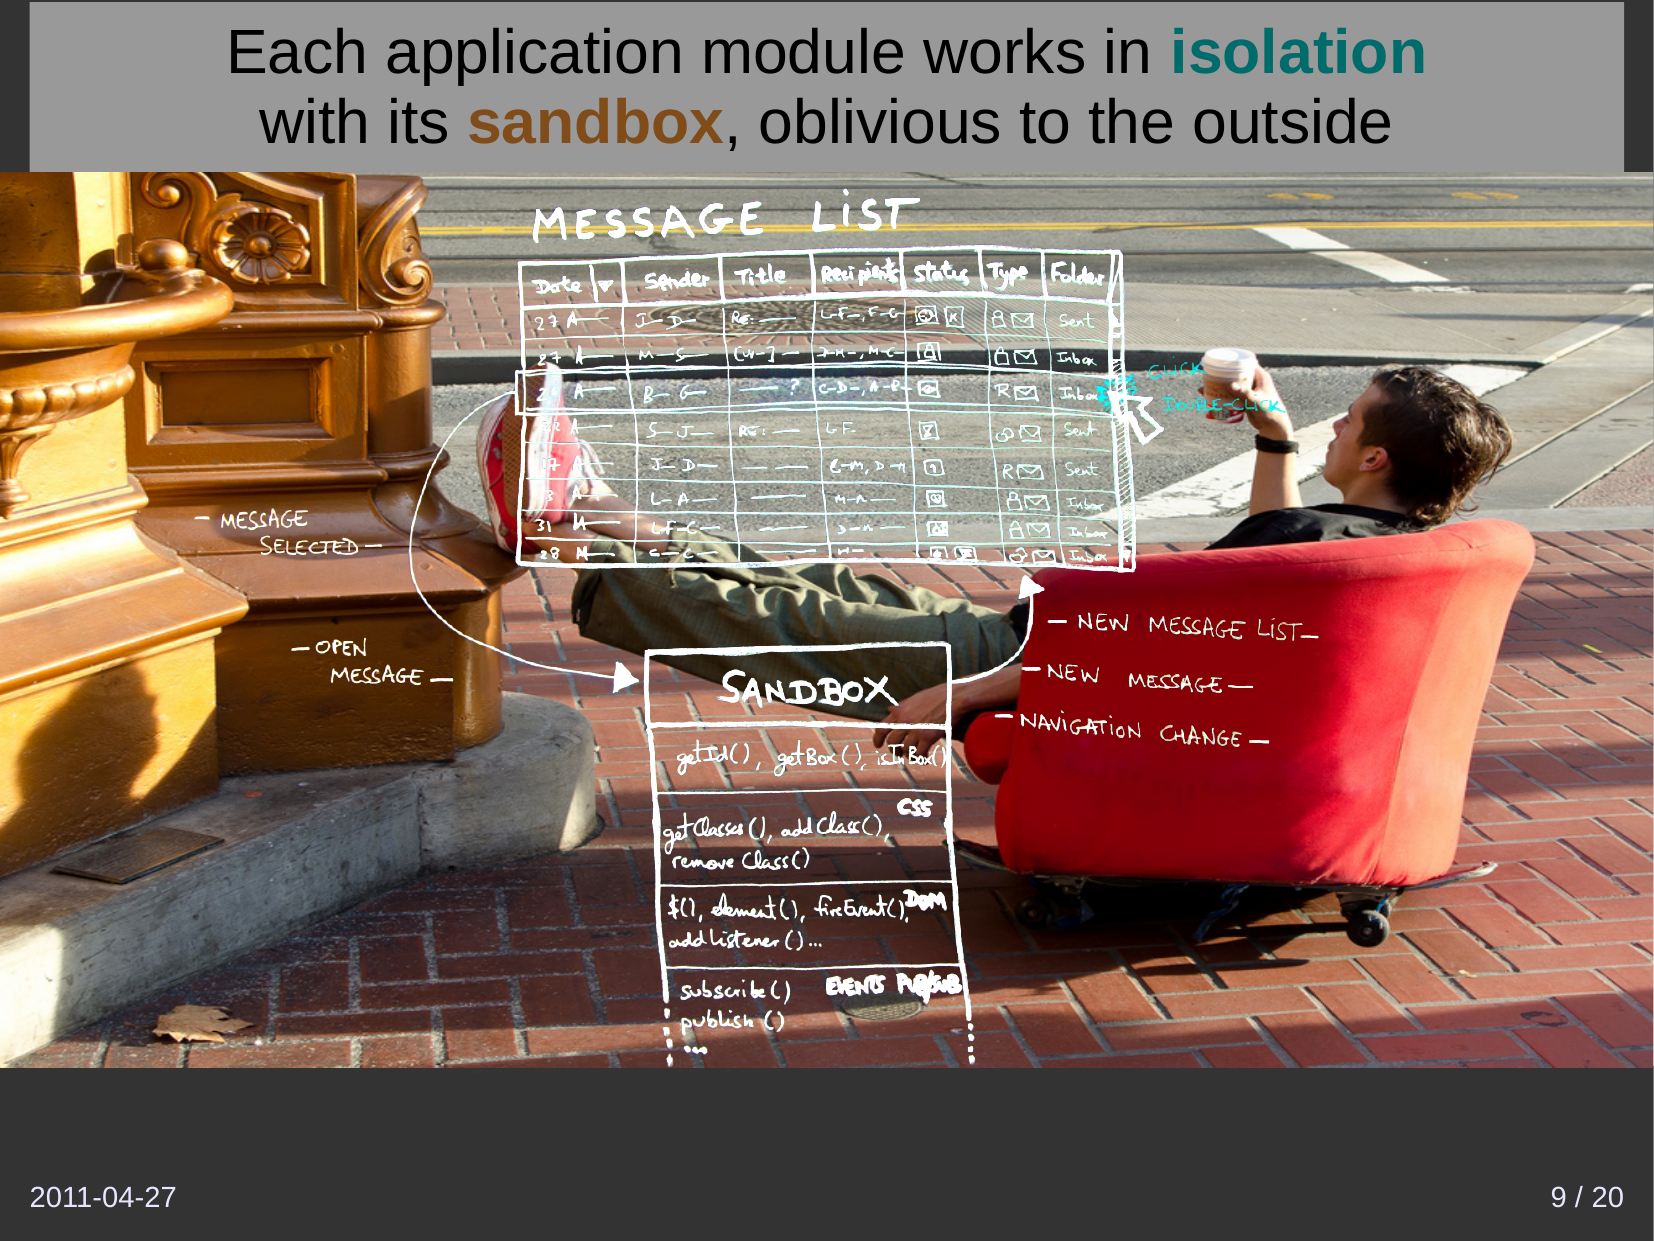

Each application module works in isolation
with its sandbox, oblivious to the outside
2011-04-27
9
#